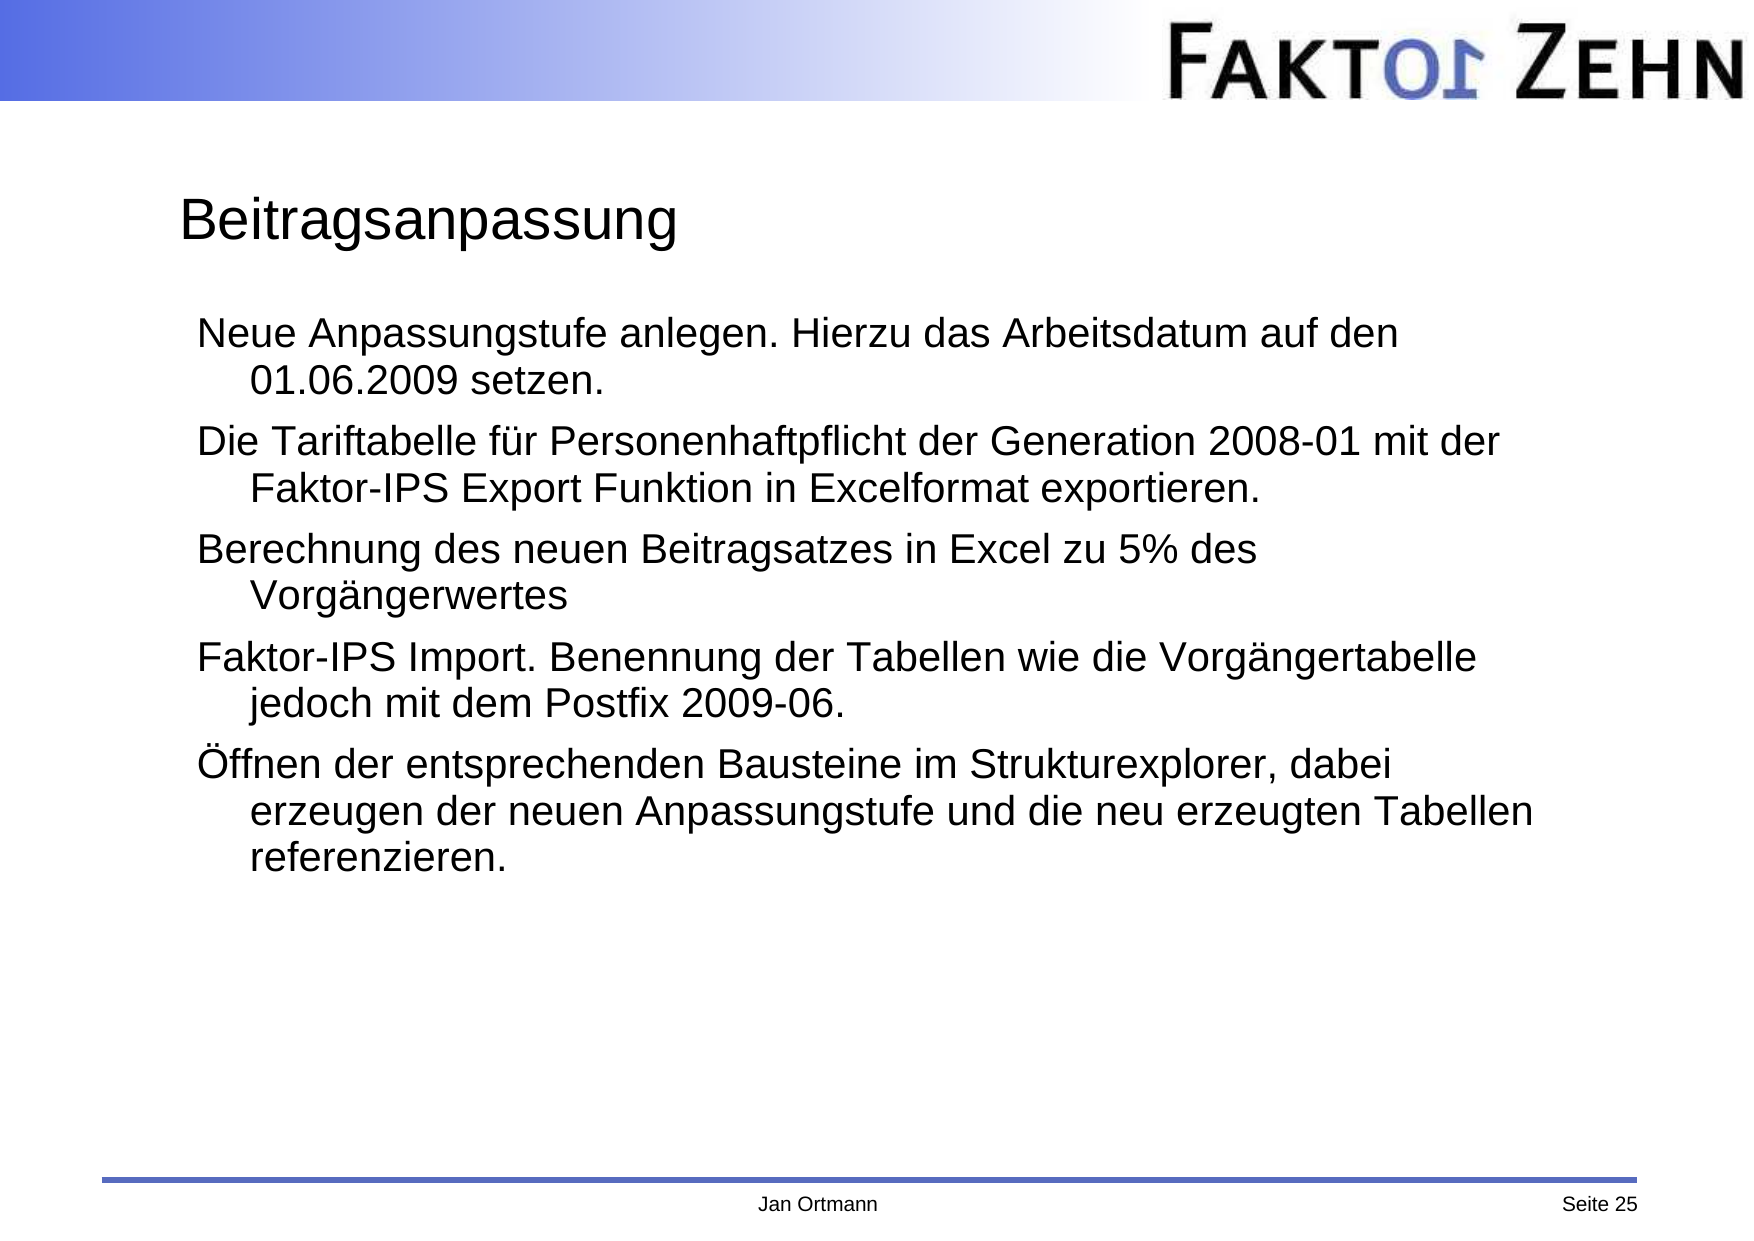

# Beitragsanpassung
Neue Anpassungstufe anlegen. Hierzu das Arbeitsdatum auf den 01.06.2009 setzen.
Die Tariftabelle für Personenhaftpflicht der Generation 2008-01 mit der Faktor-IPS Export Funktion in Excelformat exportieren.
Berechnung des neuen Beitragsatzes in Excel zu 5% des Vorgängerwertes
Faktor-IPS Import. Benennung der Tabellen wie die Vorgängertabelle jedoch mit dem Postfix 2009-06.
Öffnen der entsprechenden Bausteine im Strukturexplorer, dabei erzeugen der neuen Anpassungstufe und die neu erzeugten Tabellen referenzieren.